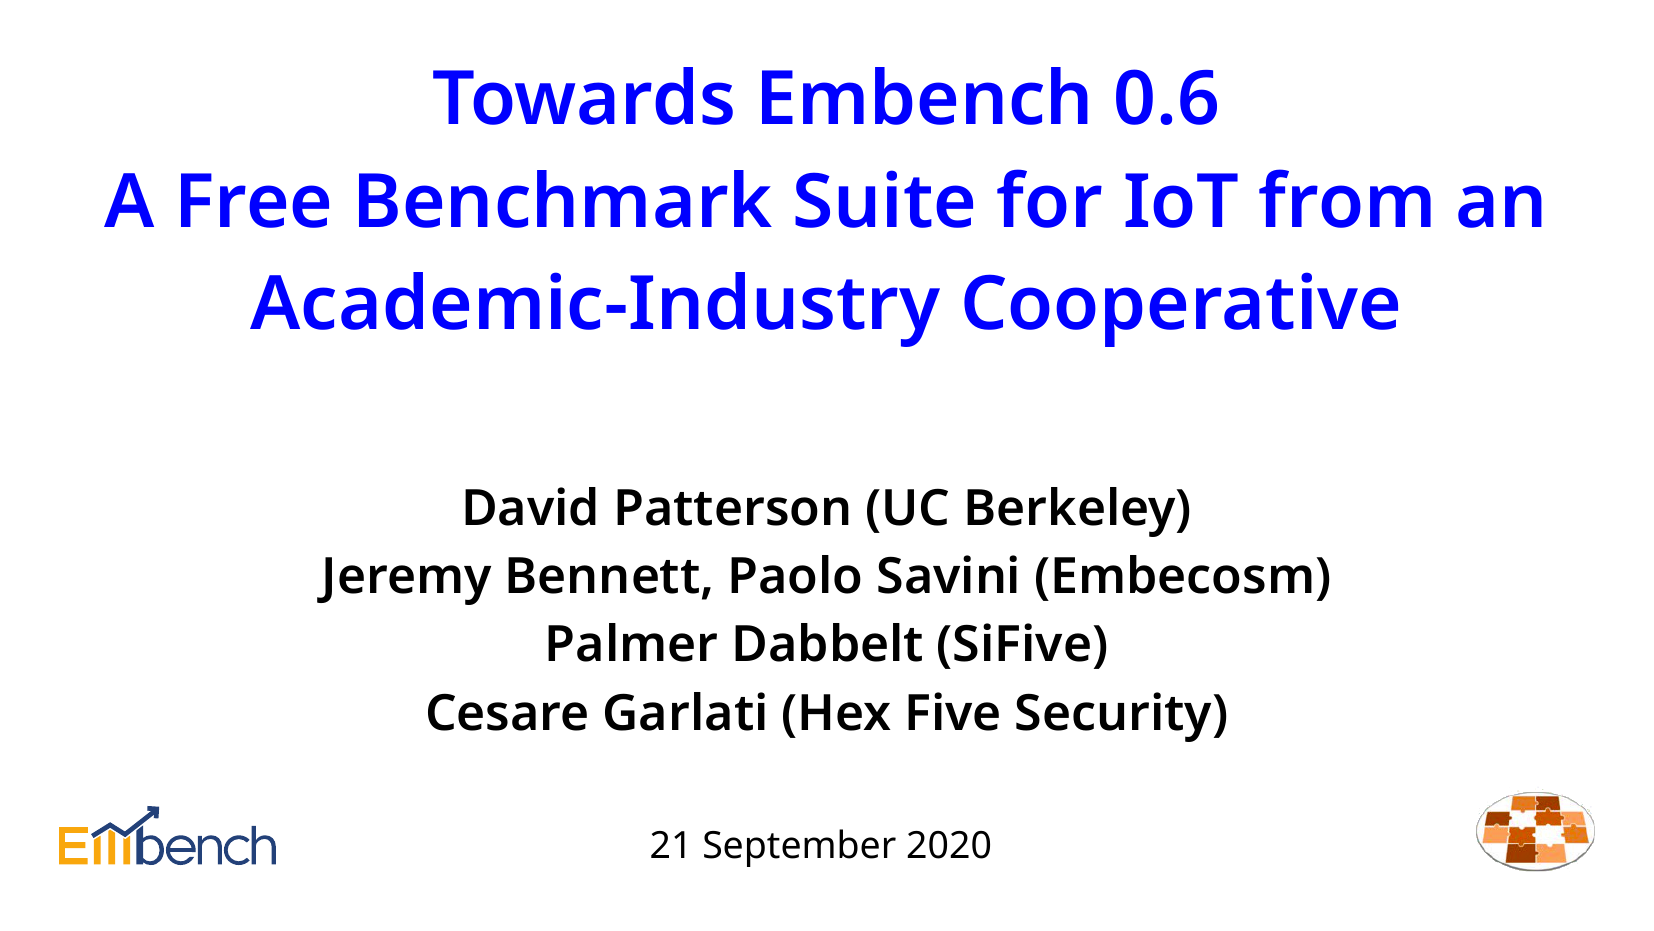

# Towards Embench 0.6 A Free Benchmark Suite for IoT from an Academic-Industry Cooperative
David Patterson (UC Berkeley)
Jeremy Bennett, Paolo Savini (Embecosm)
Palmer Dabbelt (SiFive)
Cesare Garlati (Hex Five Security)
21 September 2020